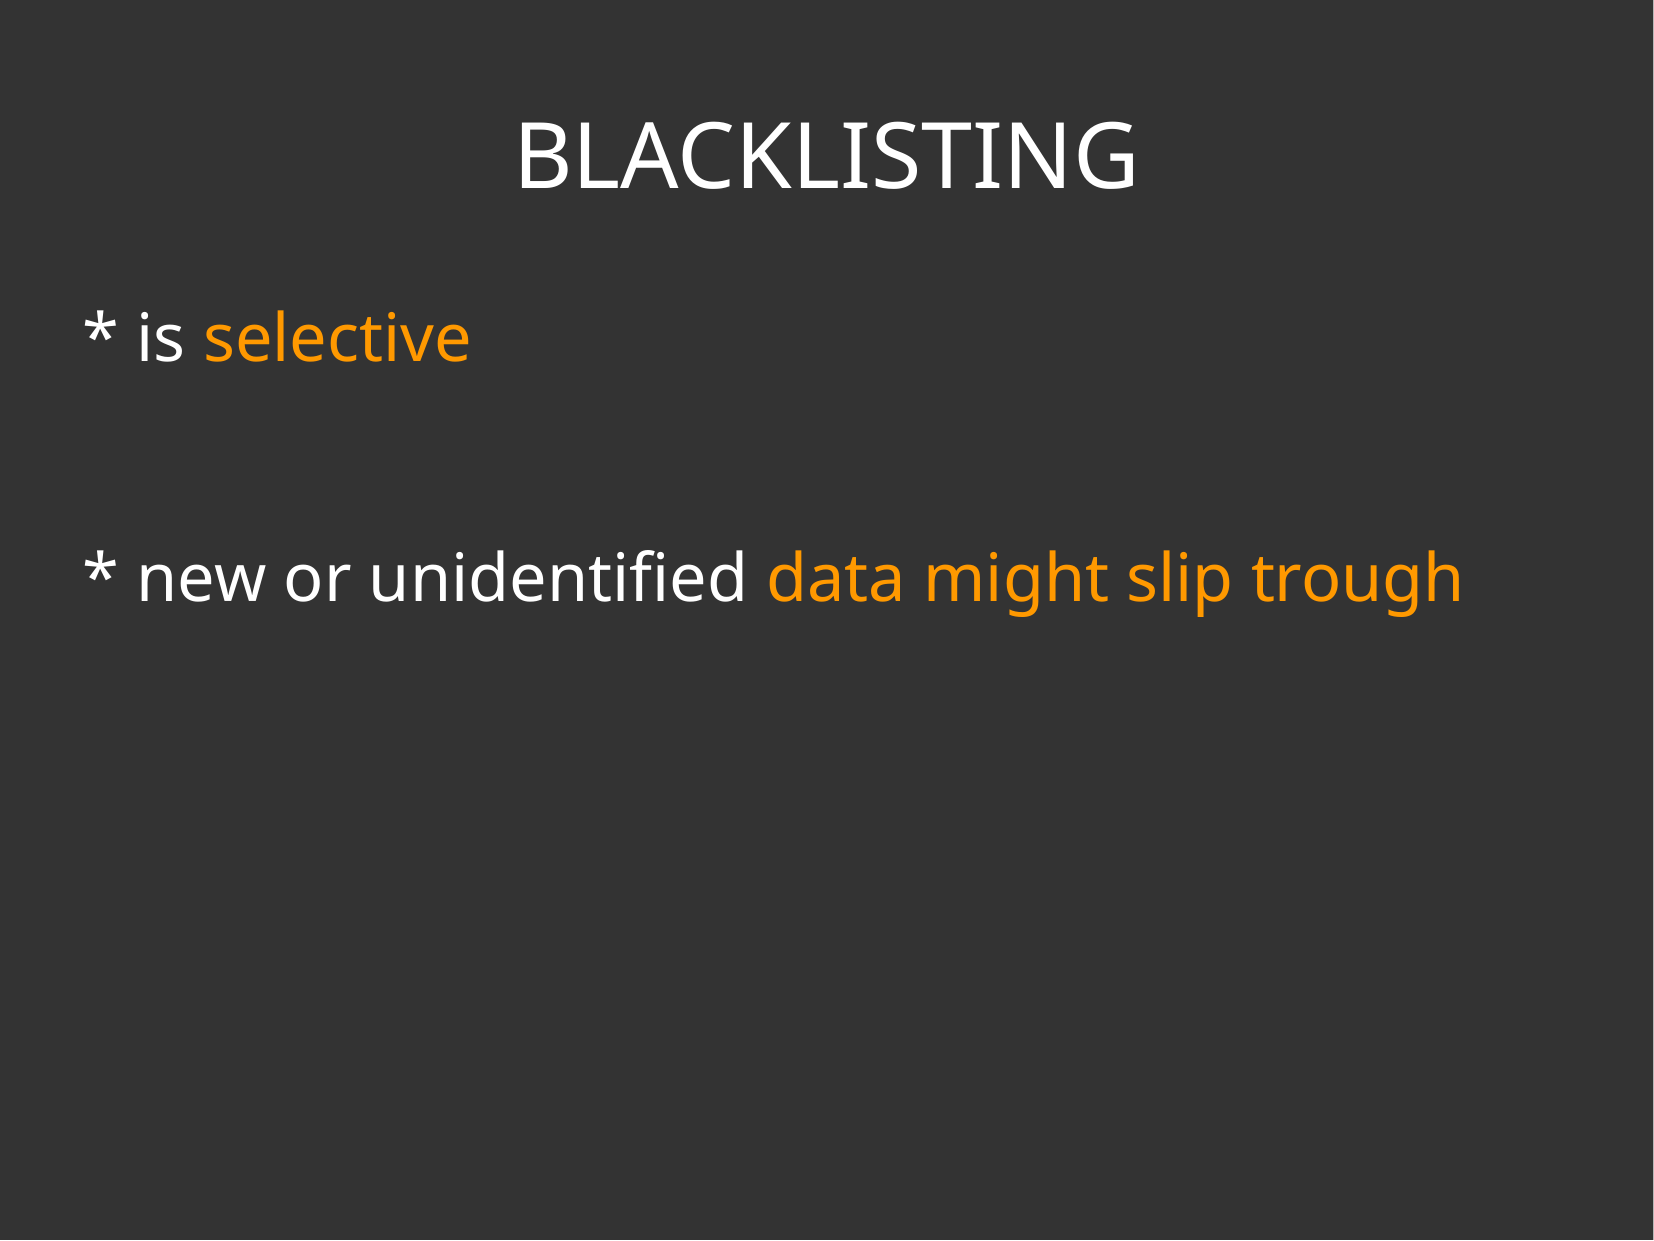

# BLACKLISTING
* is selective
* new or unidentified data might slip trough